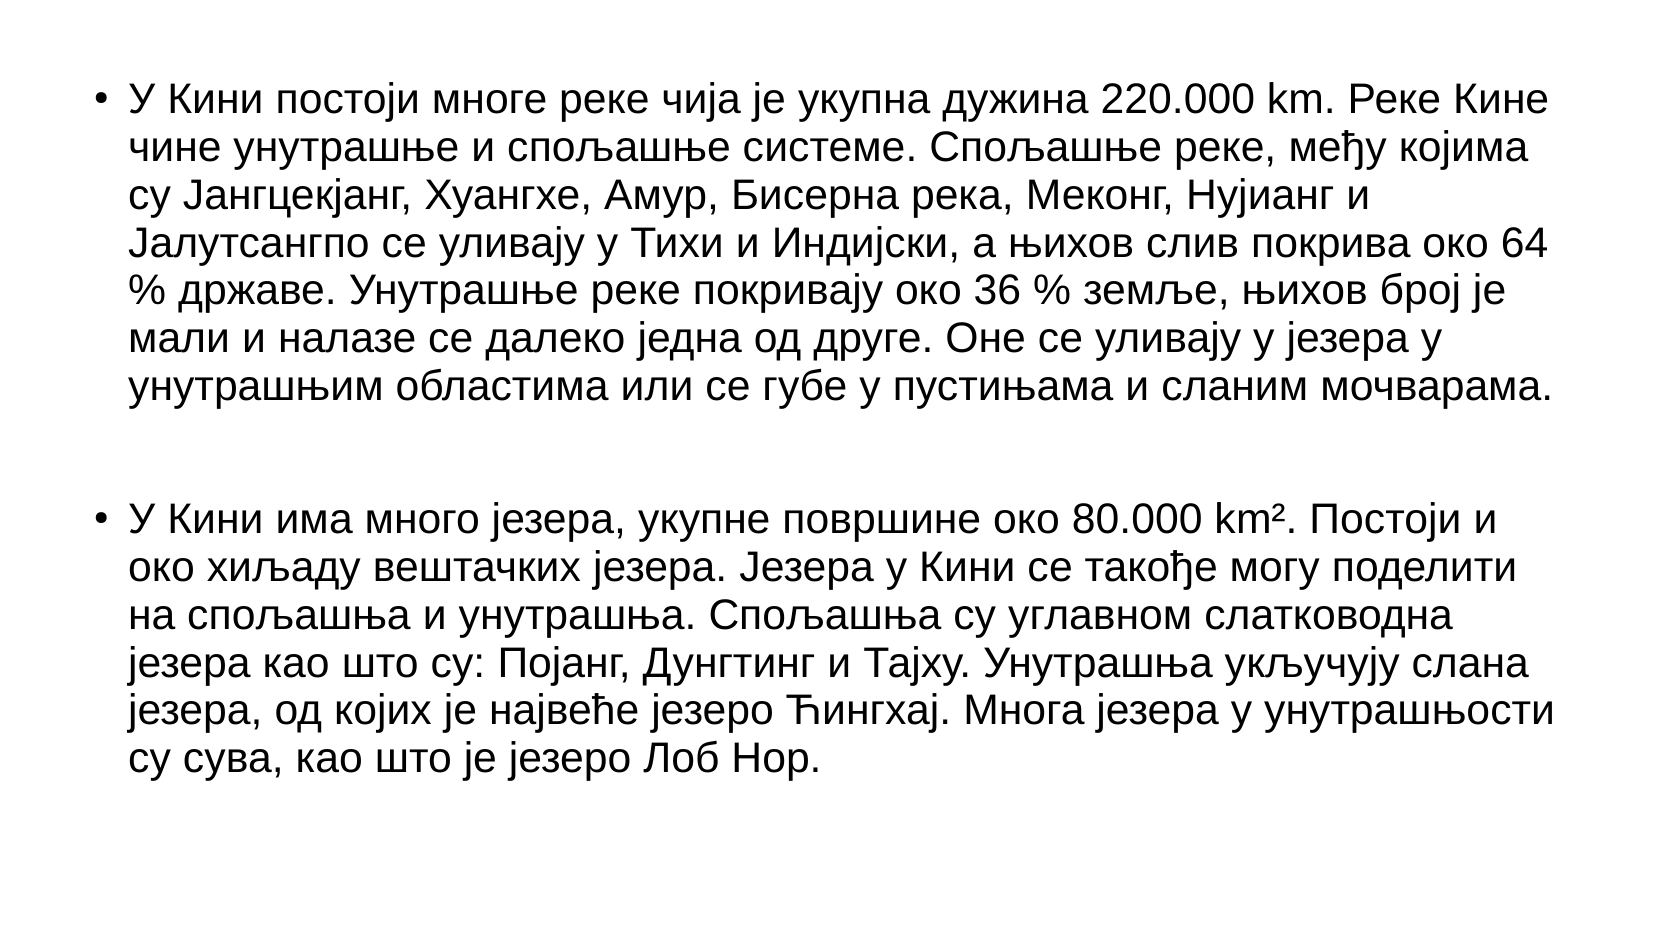

# У Кини постоји многе реке чија је укупна дужина 220.000 km. Реке Кине чине унутрашње и спољашње системе. Спољашње реке, међу којима су Јангцекјанг, Хуангхе, Амур, Бисерна река, Меконг, Нујианг и Јалутсангпо се уливају у Тихи и Индијски, а њихов слив покрива око 64 % државе. Унутрашње реке покривају око 36 % земље, њихов број је мали и налазе се далеко једна од друге. Оне се уливају у језера у унутрашњим областима или се губе у пустињама и сланим мочварама.
У Кини има много језера, укупне површине око 80.000 km². Постоји и око хиљаду вештачких језера. Језера у Кини се такође могу поделити на спољашња и унутрашња. Спољашња су углавном слатководна језера као што су: Појанг, Дунгтинг и Тајху. Унутрашња укључују слана језера, од којих је највеће језеро Ћингхај. Многа језера у унутрашњости су сува, као што је језеро Лоб Нор.